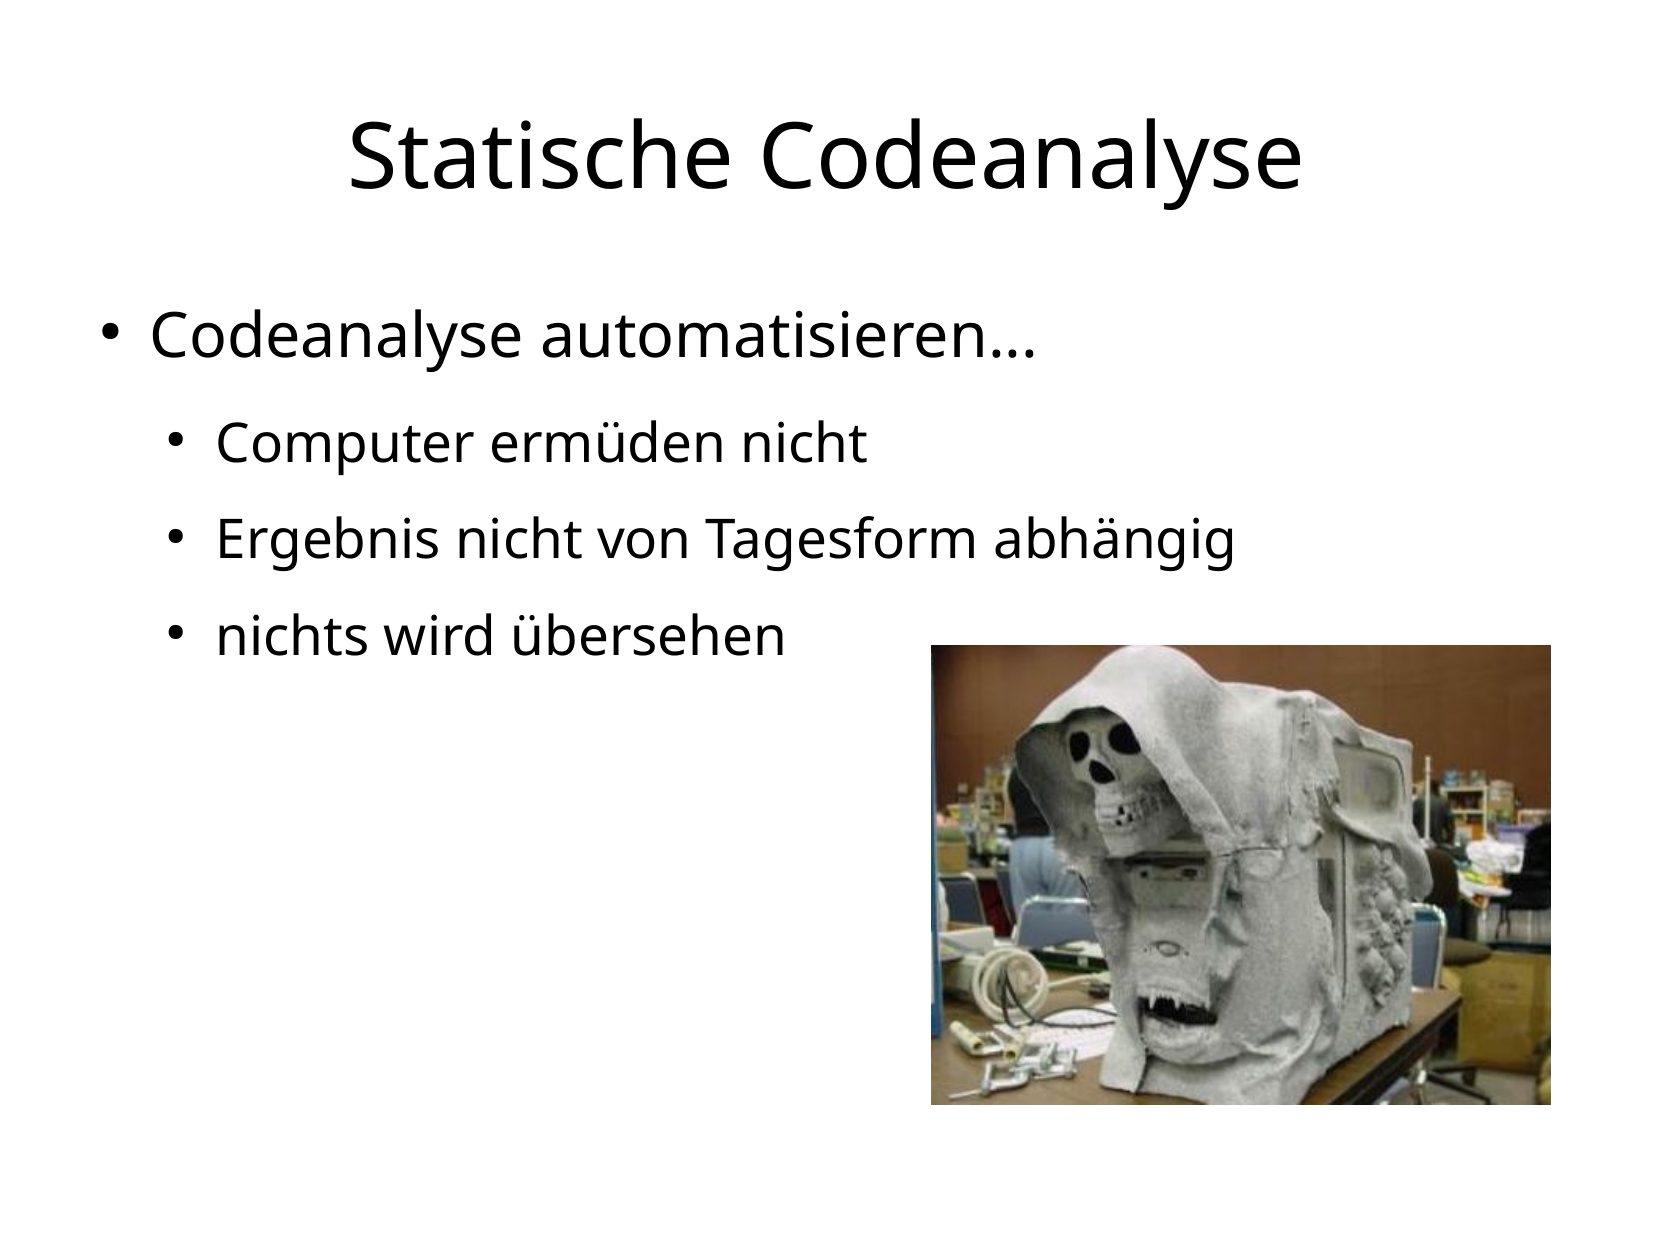

# Statische Codeanalyse
Codeanalyse automatisieren...
Computer ermüden nicht
Ergebnis nicht von Tagesform abhängig
nichts wird übersehen